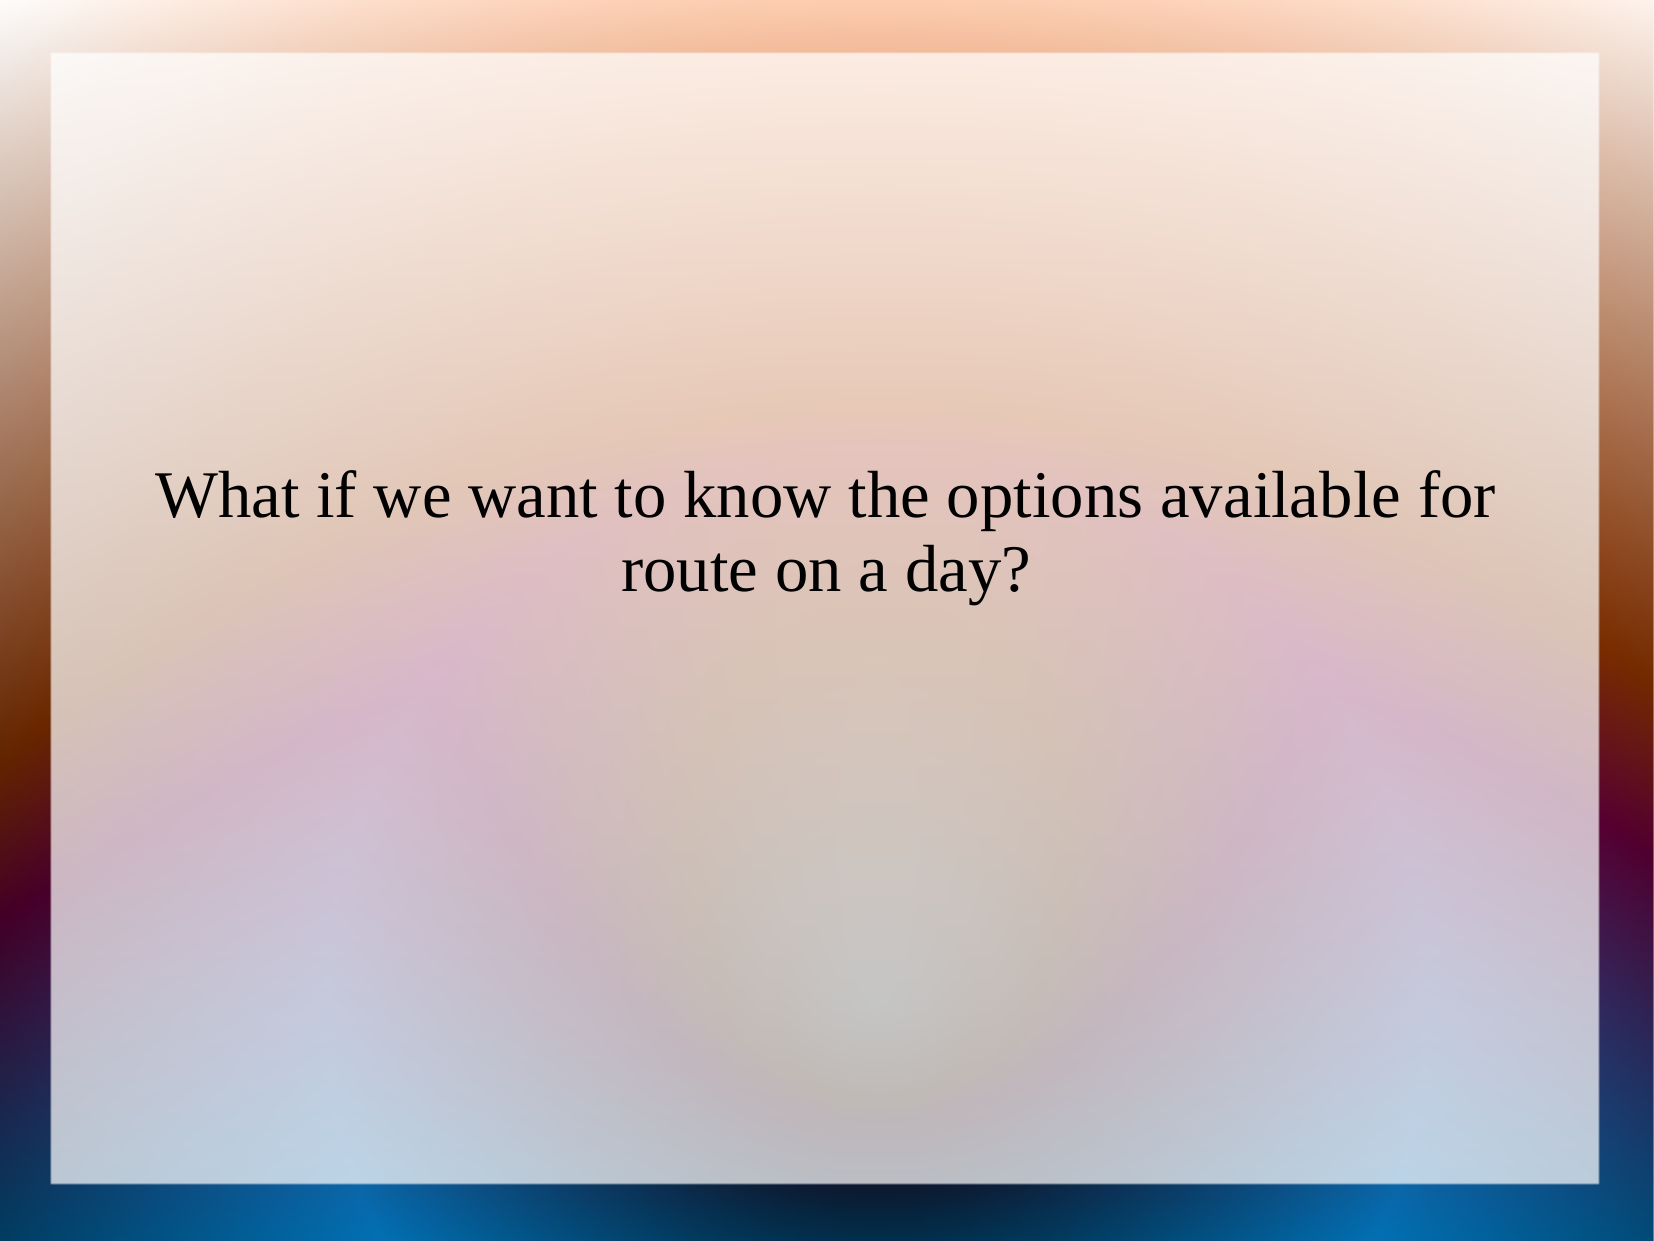

# What if we want to know the options available for route on a day?